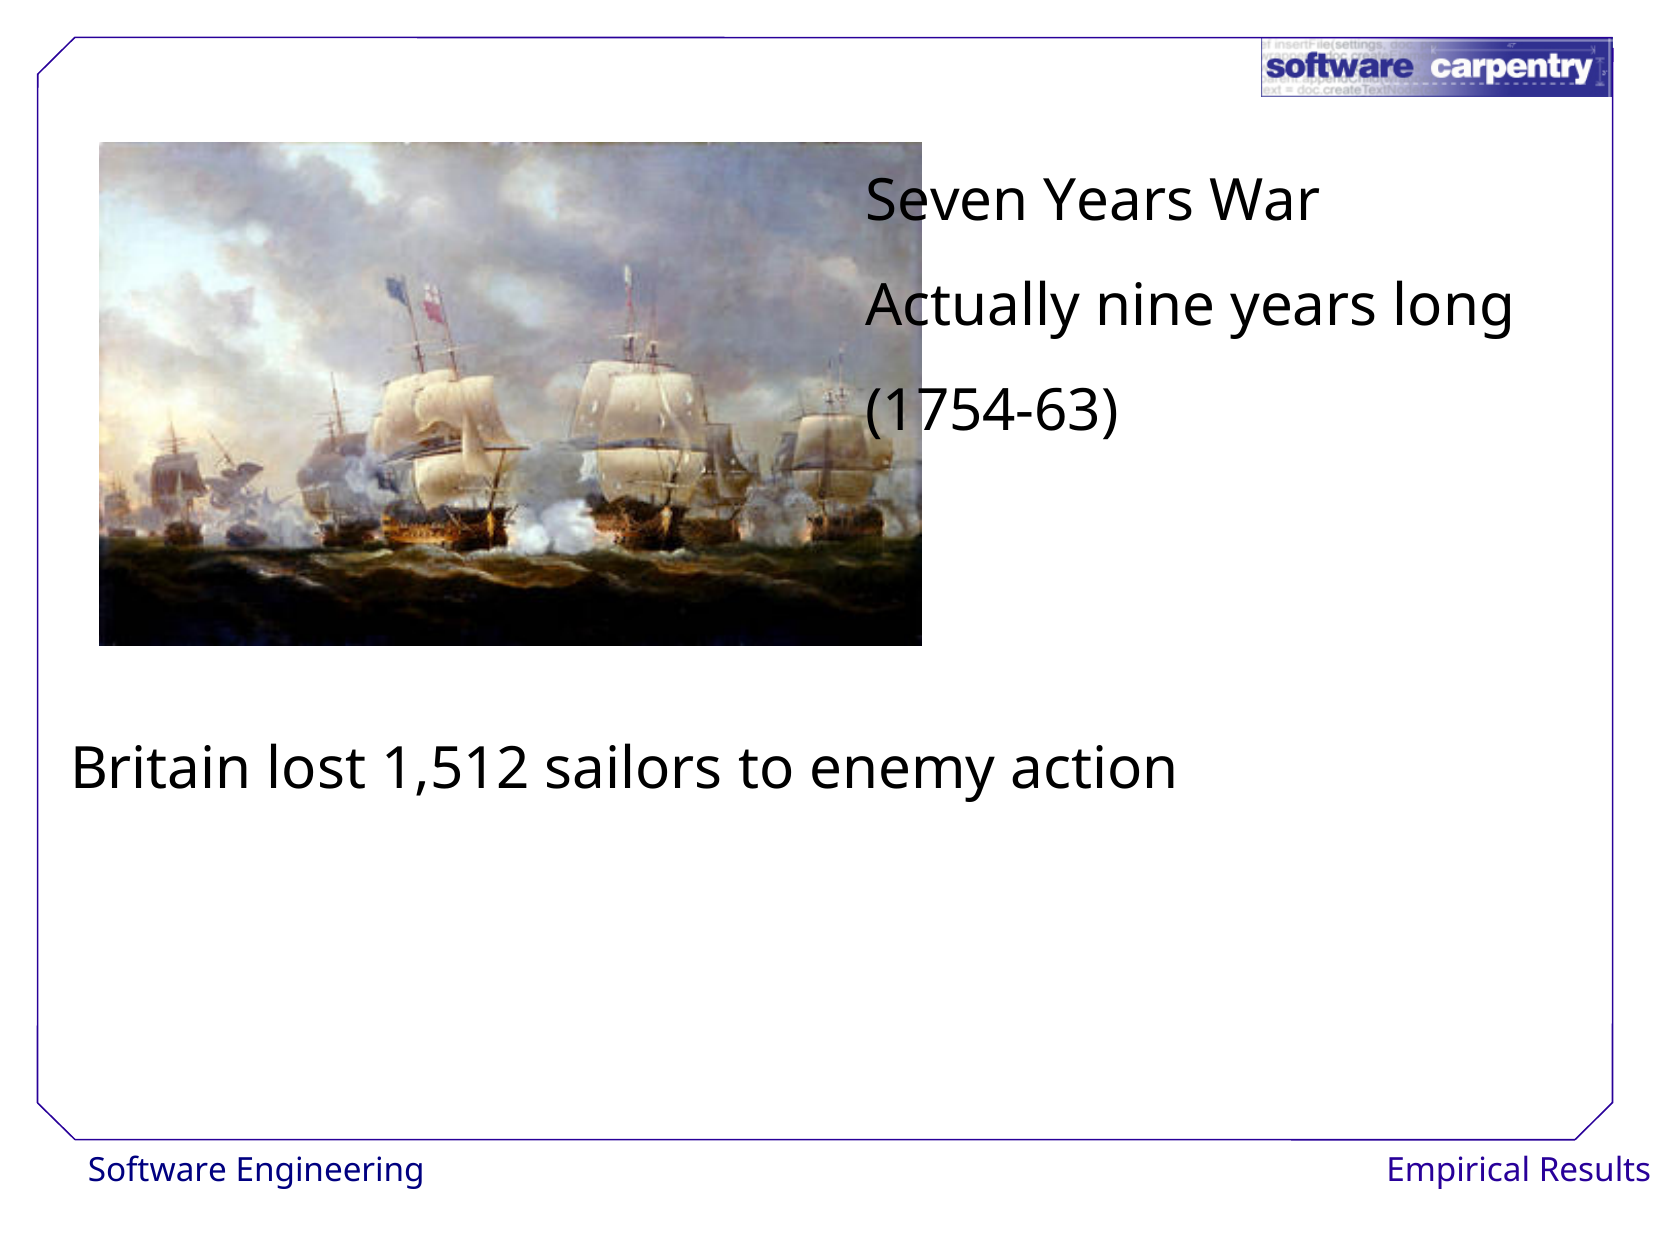

Seven Years War
Actually nine years long
(1754-63)
Britain lost 1,512 sailors to enemy action